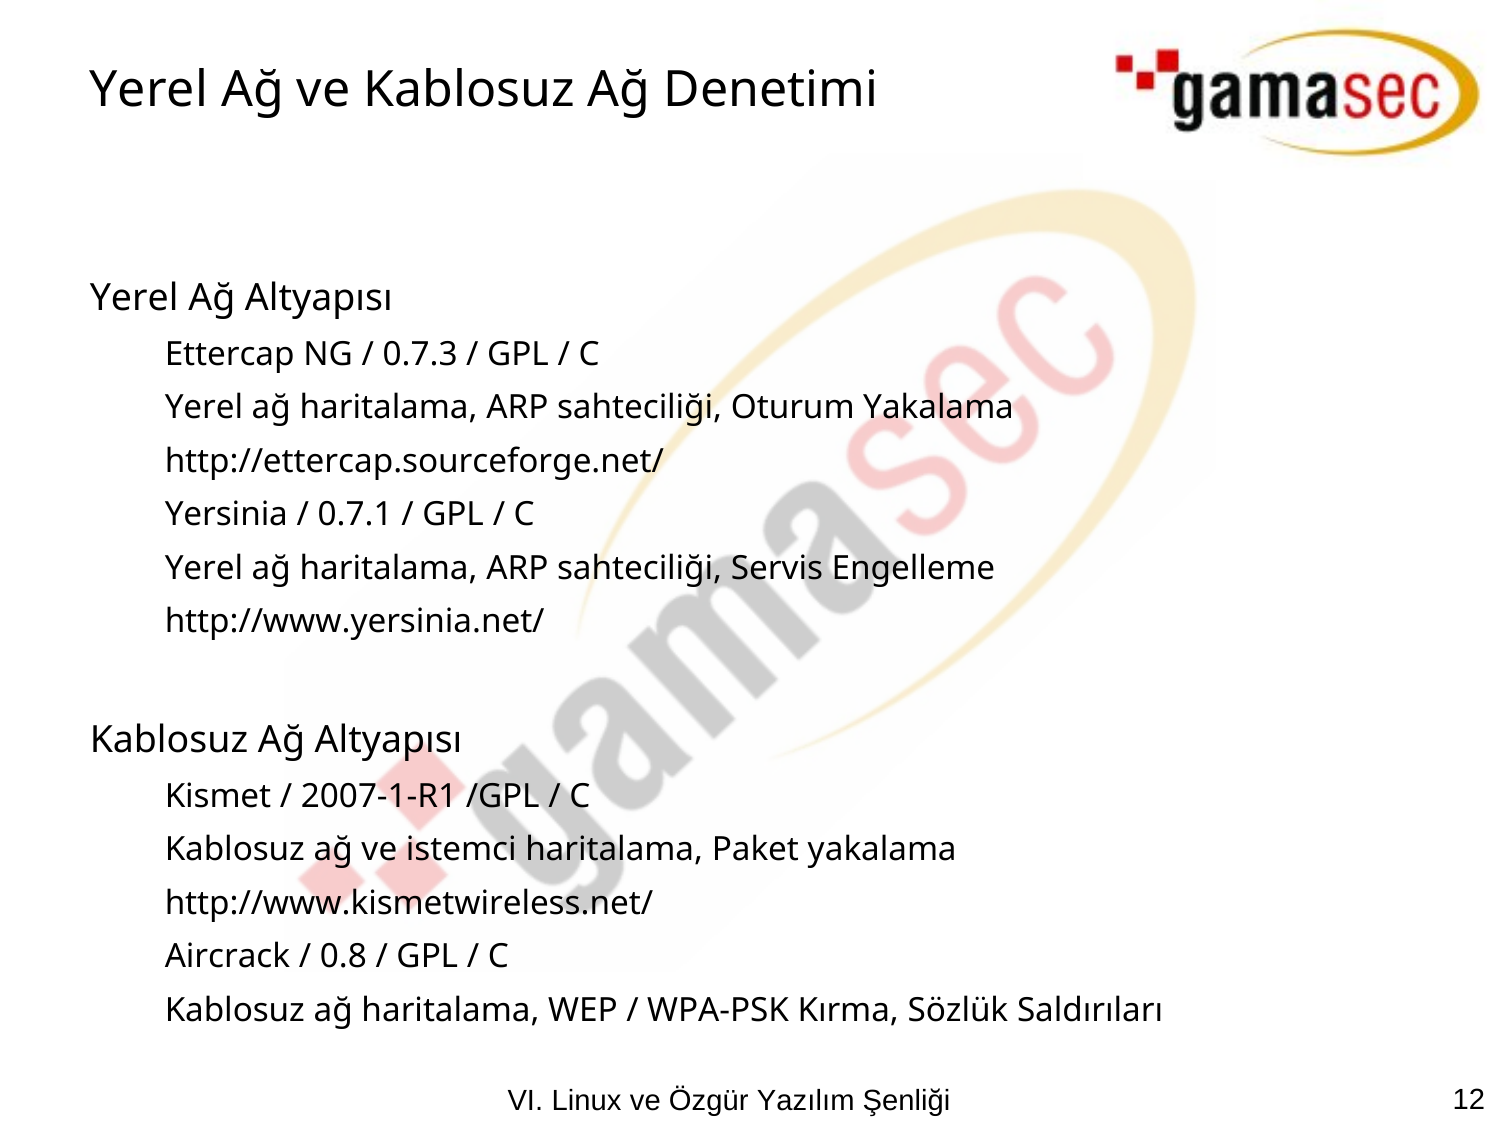

# Yerel Ağ ve Kablosuz Ağ Denetimi
Yerel Ağ Altyapısı
Ettercap NG / 0.7.3 / GPL / C
Yerel ağ haritalama, ARP sahteciliği, Oturum Yakalama
http://ettercap.sourceforge.net/
Yersinia / 0.7.1 / GPL / C
Yerel ağ haritalama, ARP sahteciliği, Servis Engelleme
http://www.yersinia.net/
Kablosuz Ağ Altyapısı
Kismet / 2007-1-R1 /GPL / C
Kablosuz ağ ve istemci haritalama, Paket yakalama
http://www.kismetwireless.net/
Aircrack / 0.8 / GPL / C
Kablosuz ağ haritalama, WEP / WPA-PSK Kırma, Sözlük Saldırıları
12